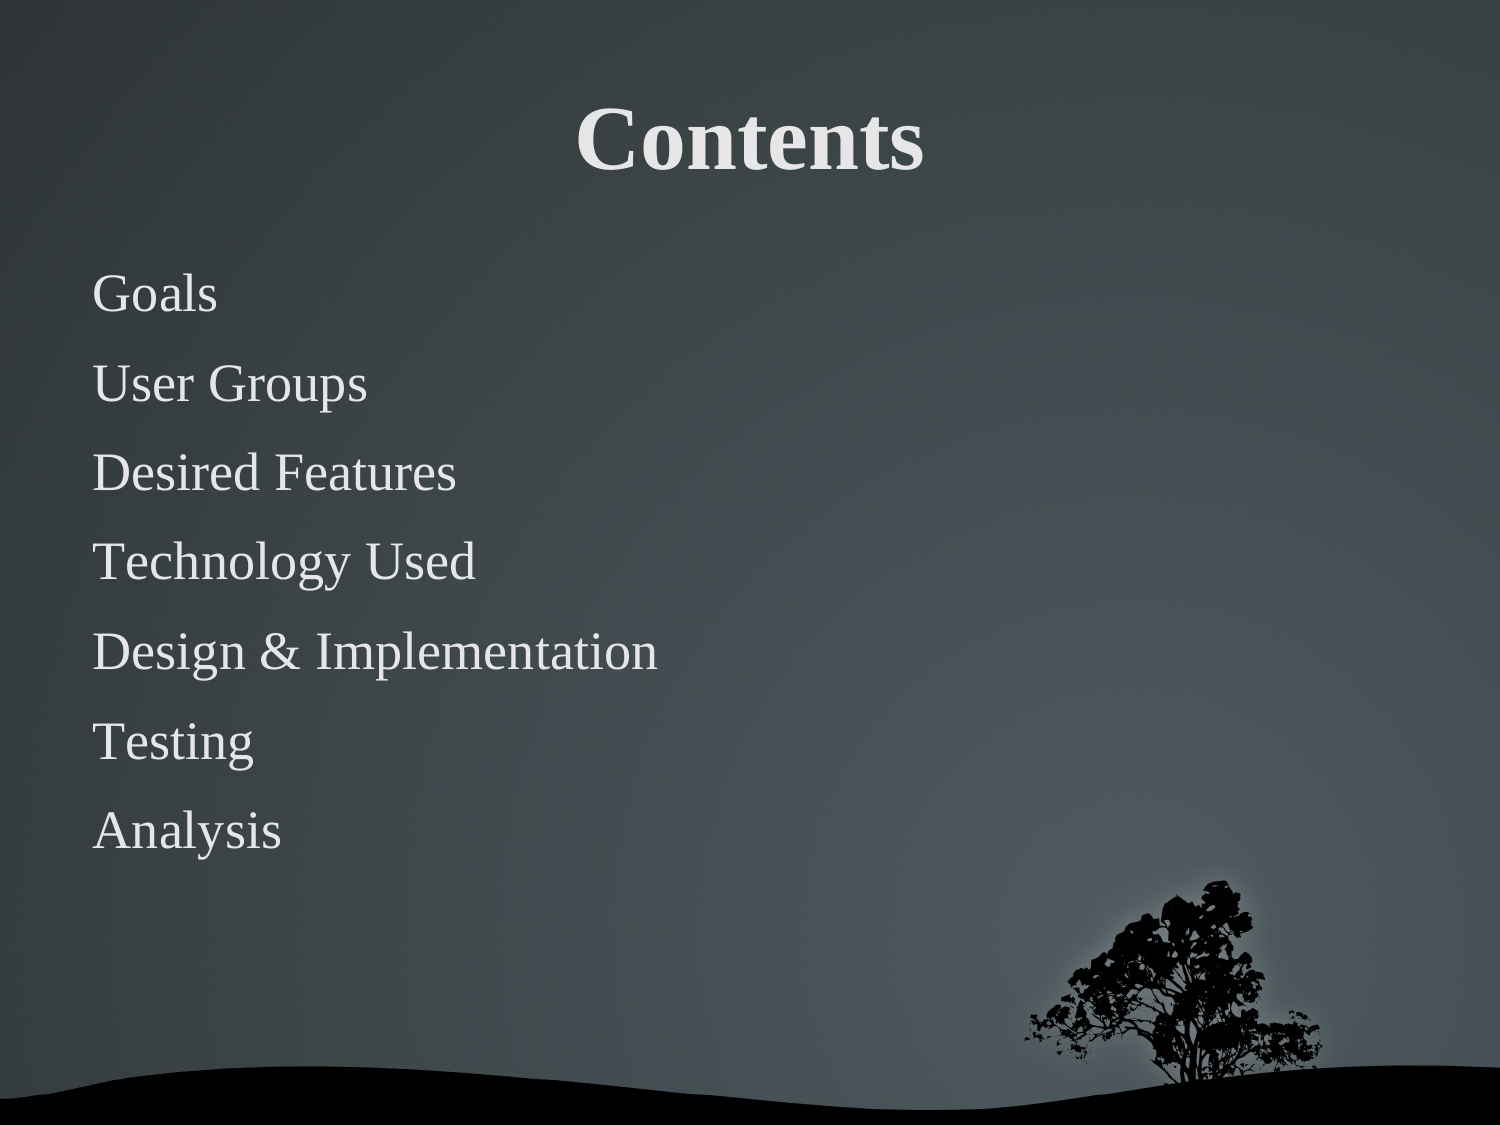

# Contents
Goals
User Groups
Desired Features
Technology Used
Design & Implementation
Testing
Analysis